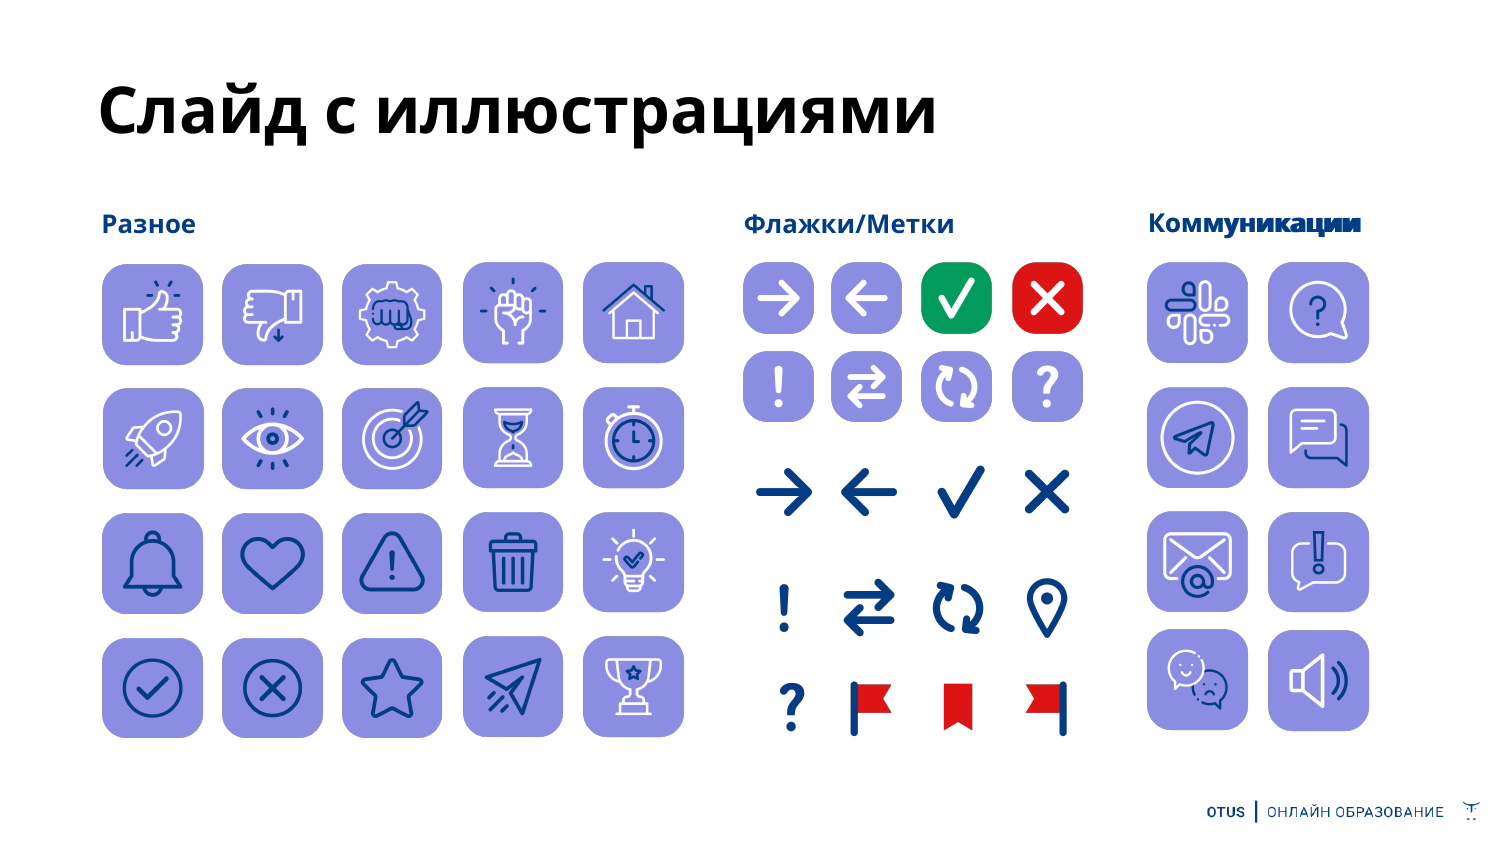

# Слайд с иллюстрациями
Коммуникации
Коммуникации
Разное
Флажки/Метки